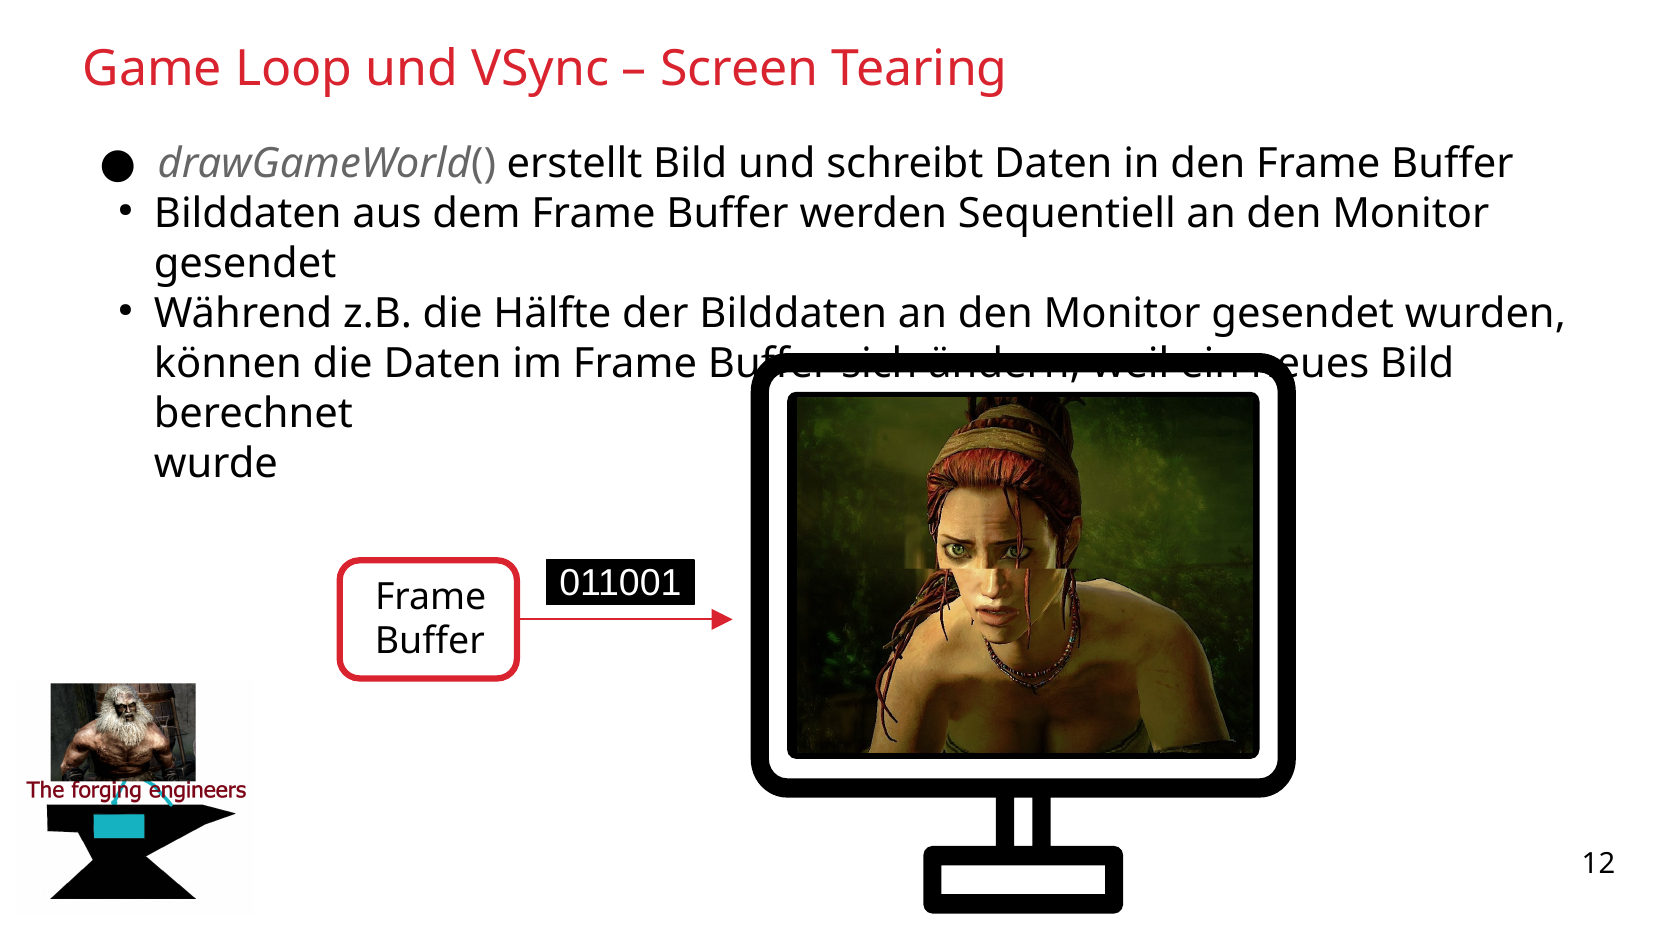

# Game Loop und VSync – Screen Tearing
drawGameWorld() erstellt Bild und schreibt Daten in den Frame Buffer
Bilddaten aus dem Frame Buffer werden Sequentiell an den Monitor gesendet
Während z.B. die Hälfte der Bilddaten an den Monitor gesendet wurden,
können die Daten im Frame Buffer sich ändern, weil ein neues Bild berechnet
wurde